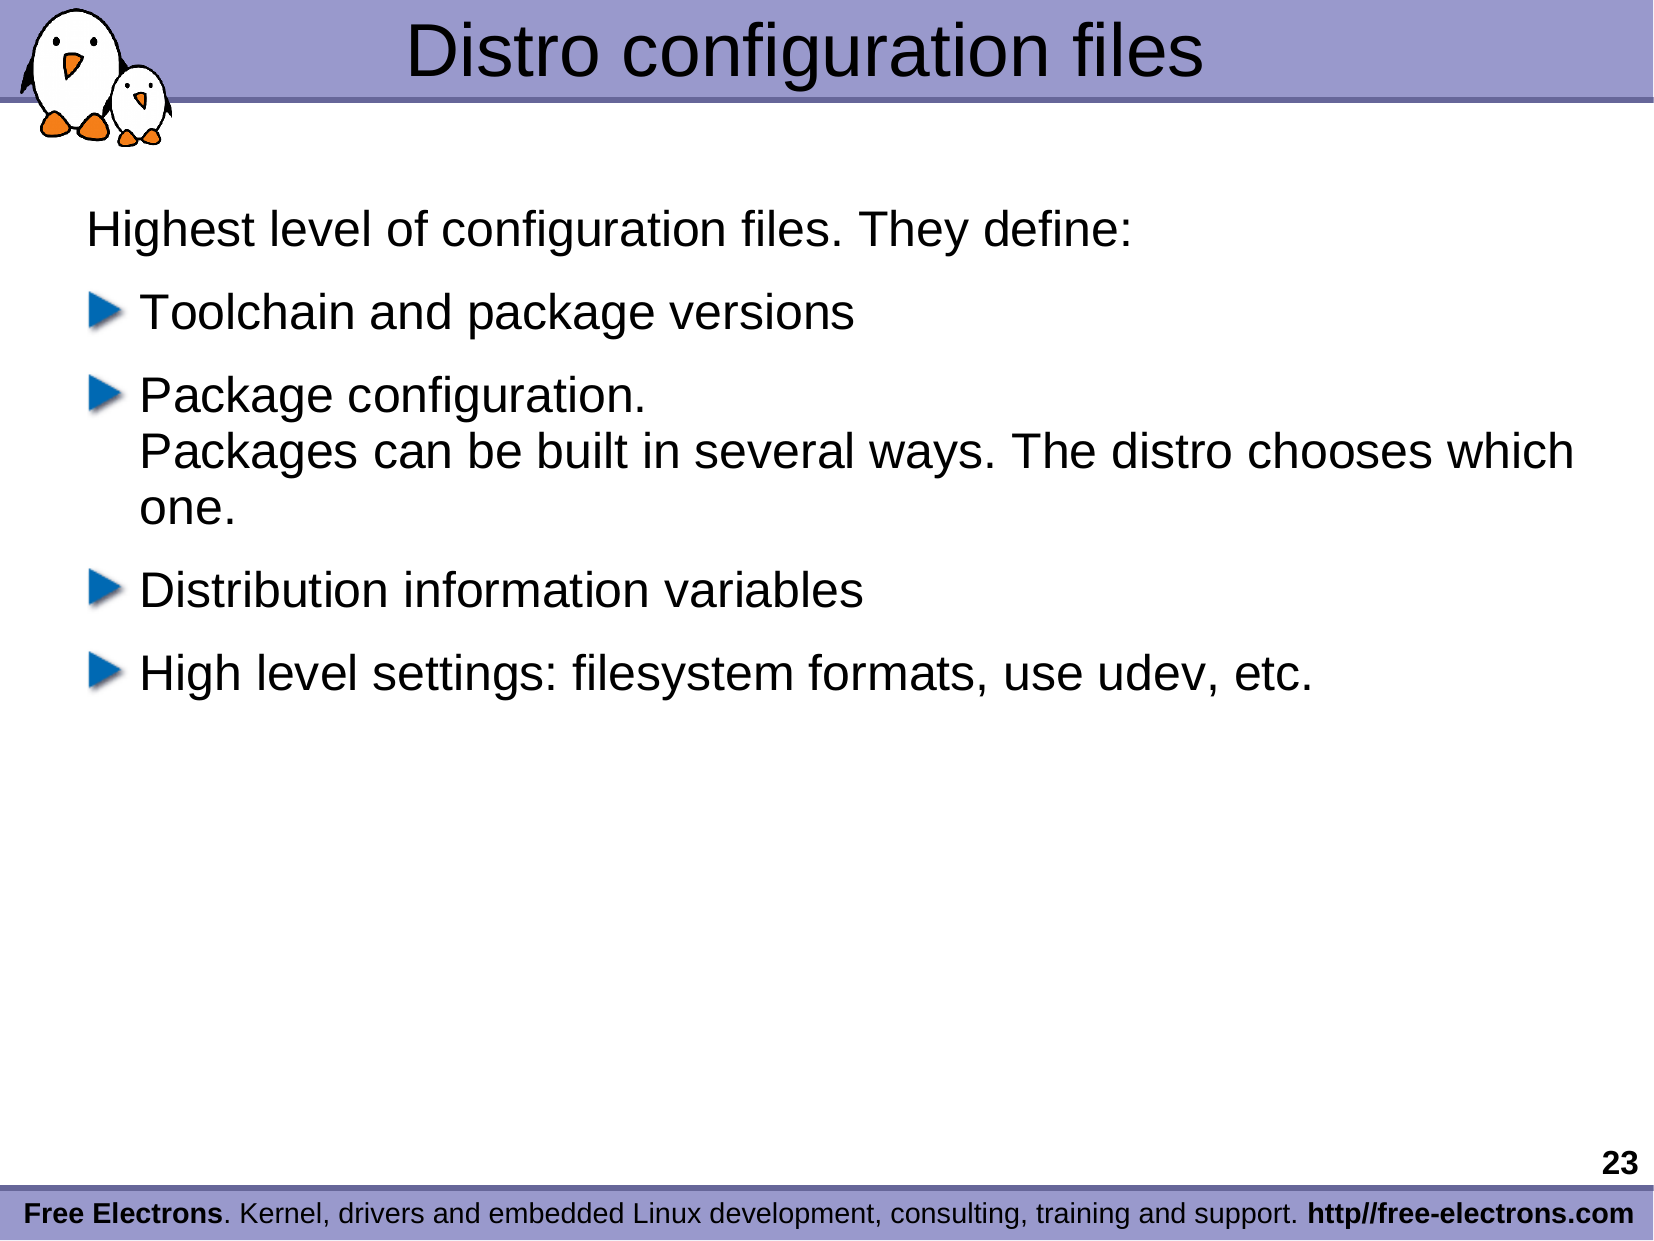

# Distro configuration files
Highest level of configuration files. They define:
Toolchain and package versions
Package configuration.
Packages can be built in several ways. The distro chooses which one.
Distribution information variables
High level settings: filesystem formats, use udev, etc.